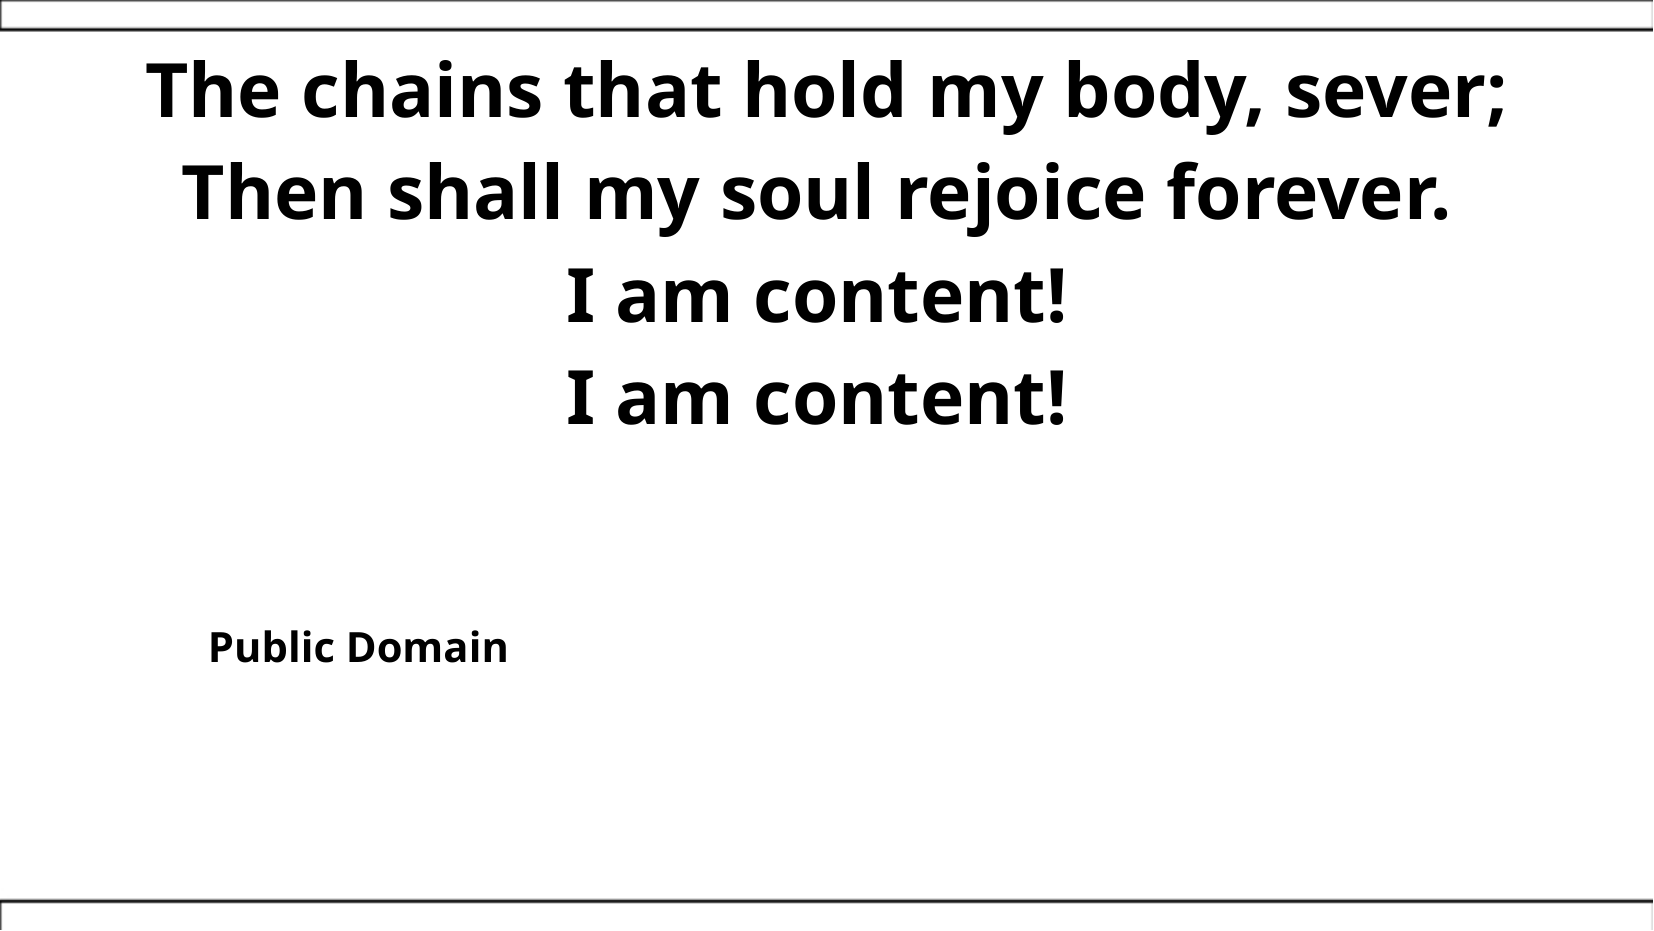

The chains that hold my body, sever;
Then shall my soul rejoice forever.
I am content!
I am content!
 Public Domain